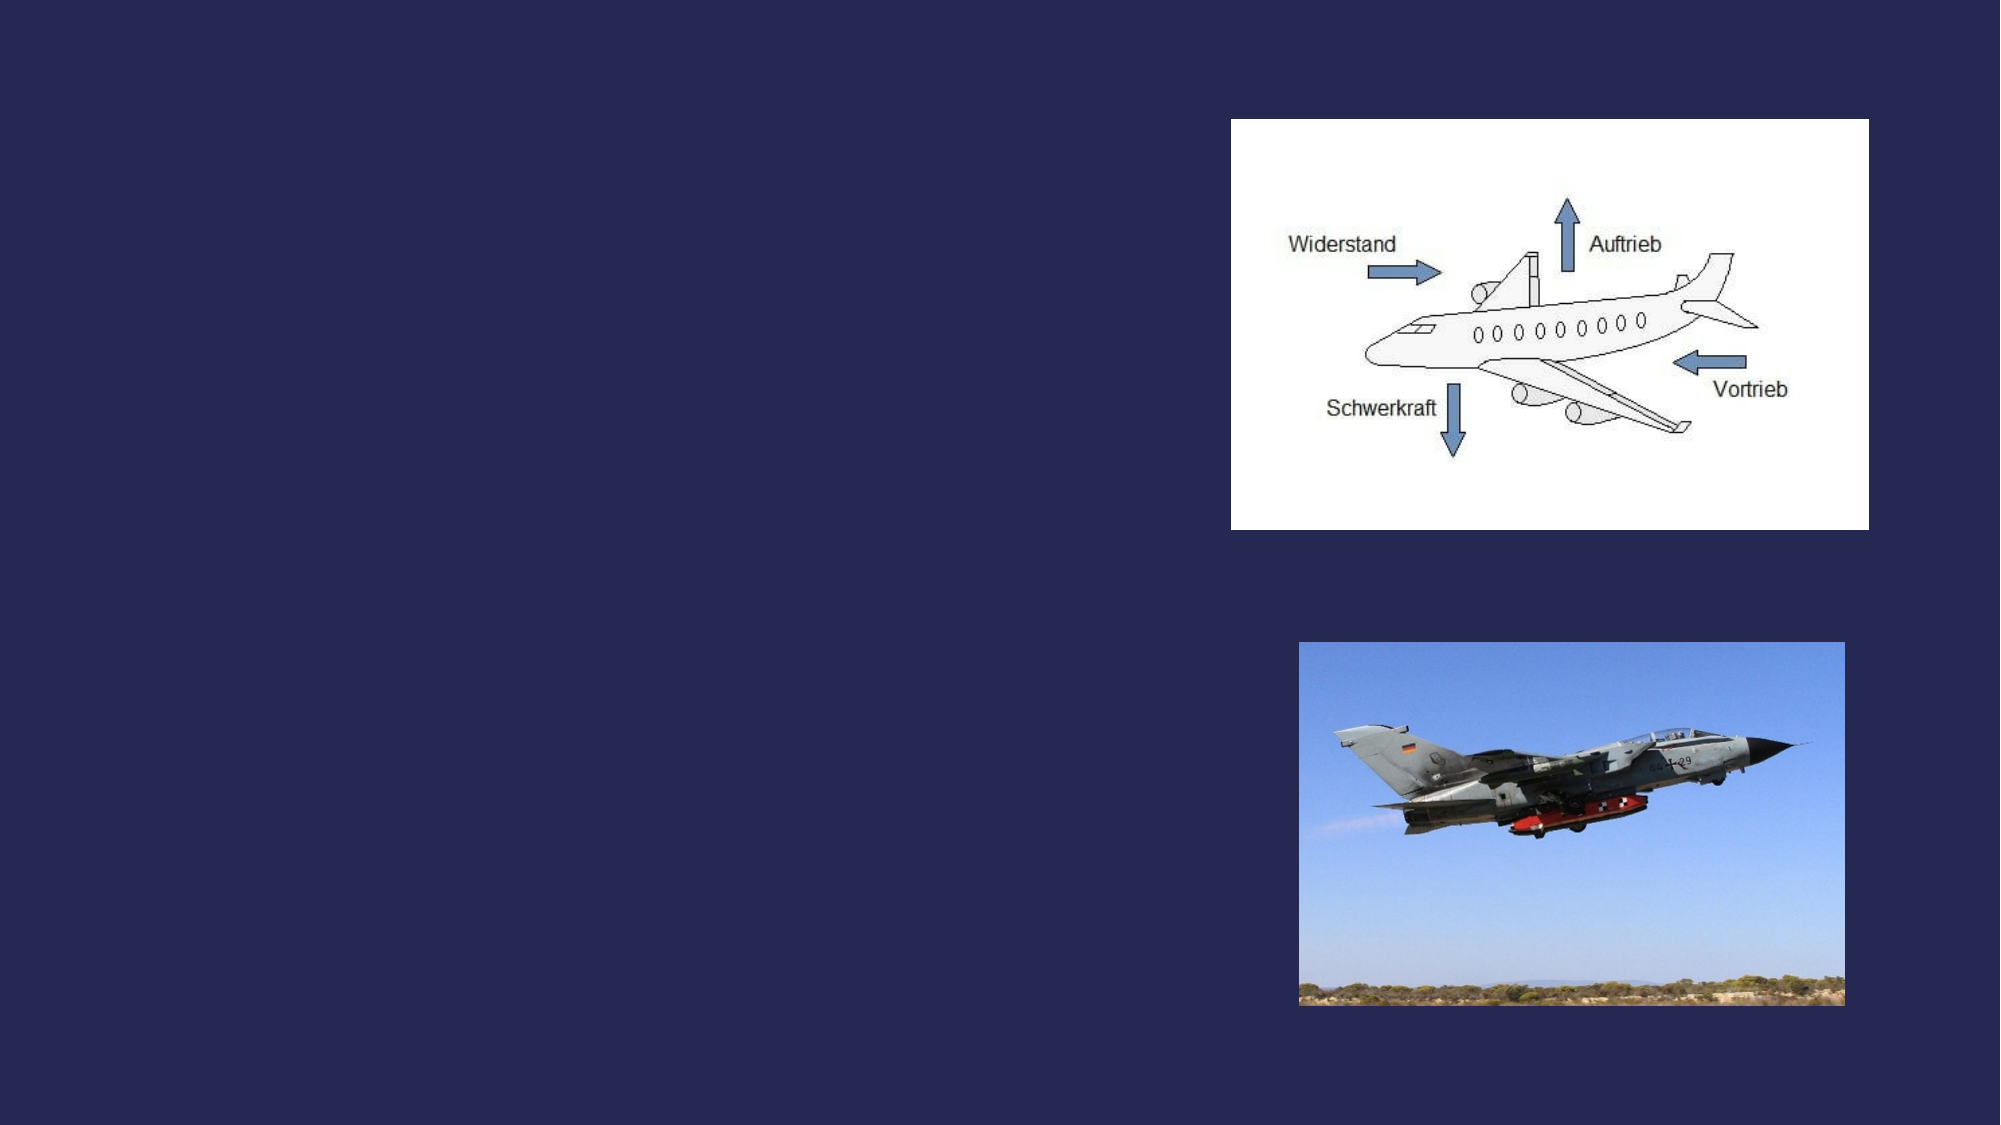

# Widerstandsflächen
Auftriebsflächen
Schwerpunkt
Realistisches Ground-Handling Modell
Detailliertes Außenlastmodell
Dynamische Änderungen bei:
Beladung bei Missionsbeginn
Treibstoffverbrauch/Luftbetankung
 Lastaufnahme und –abwurf